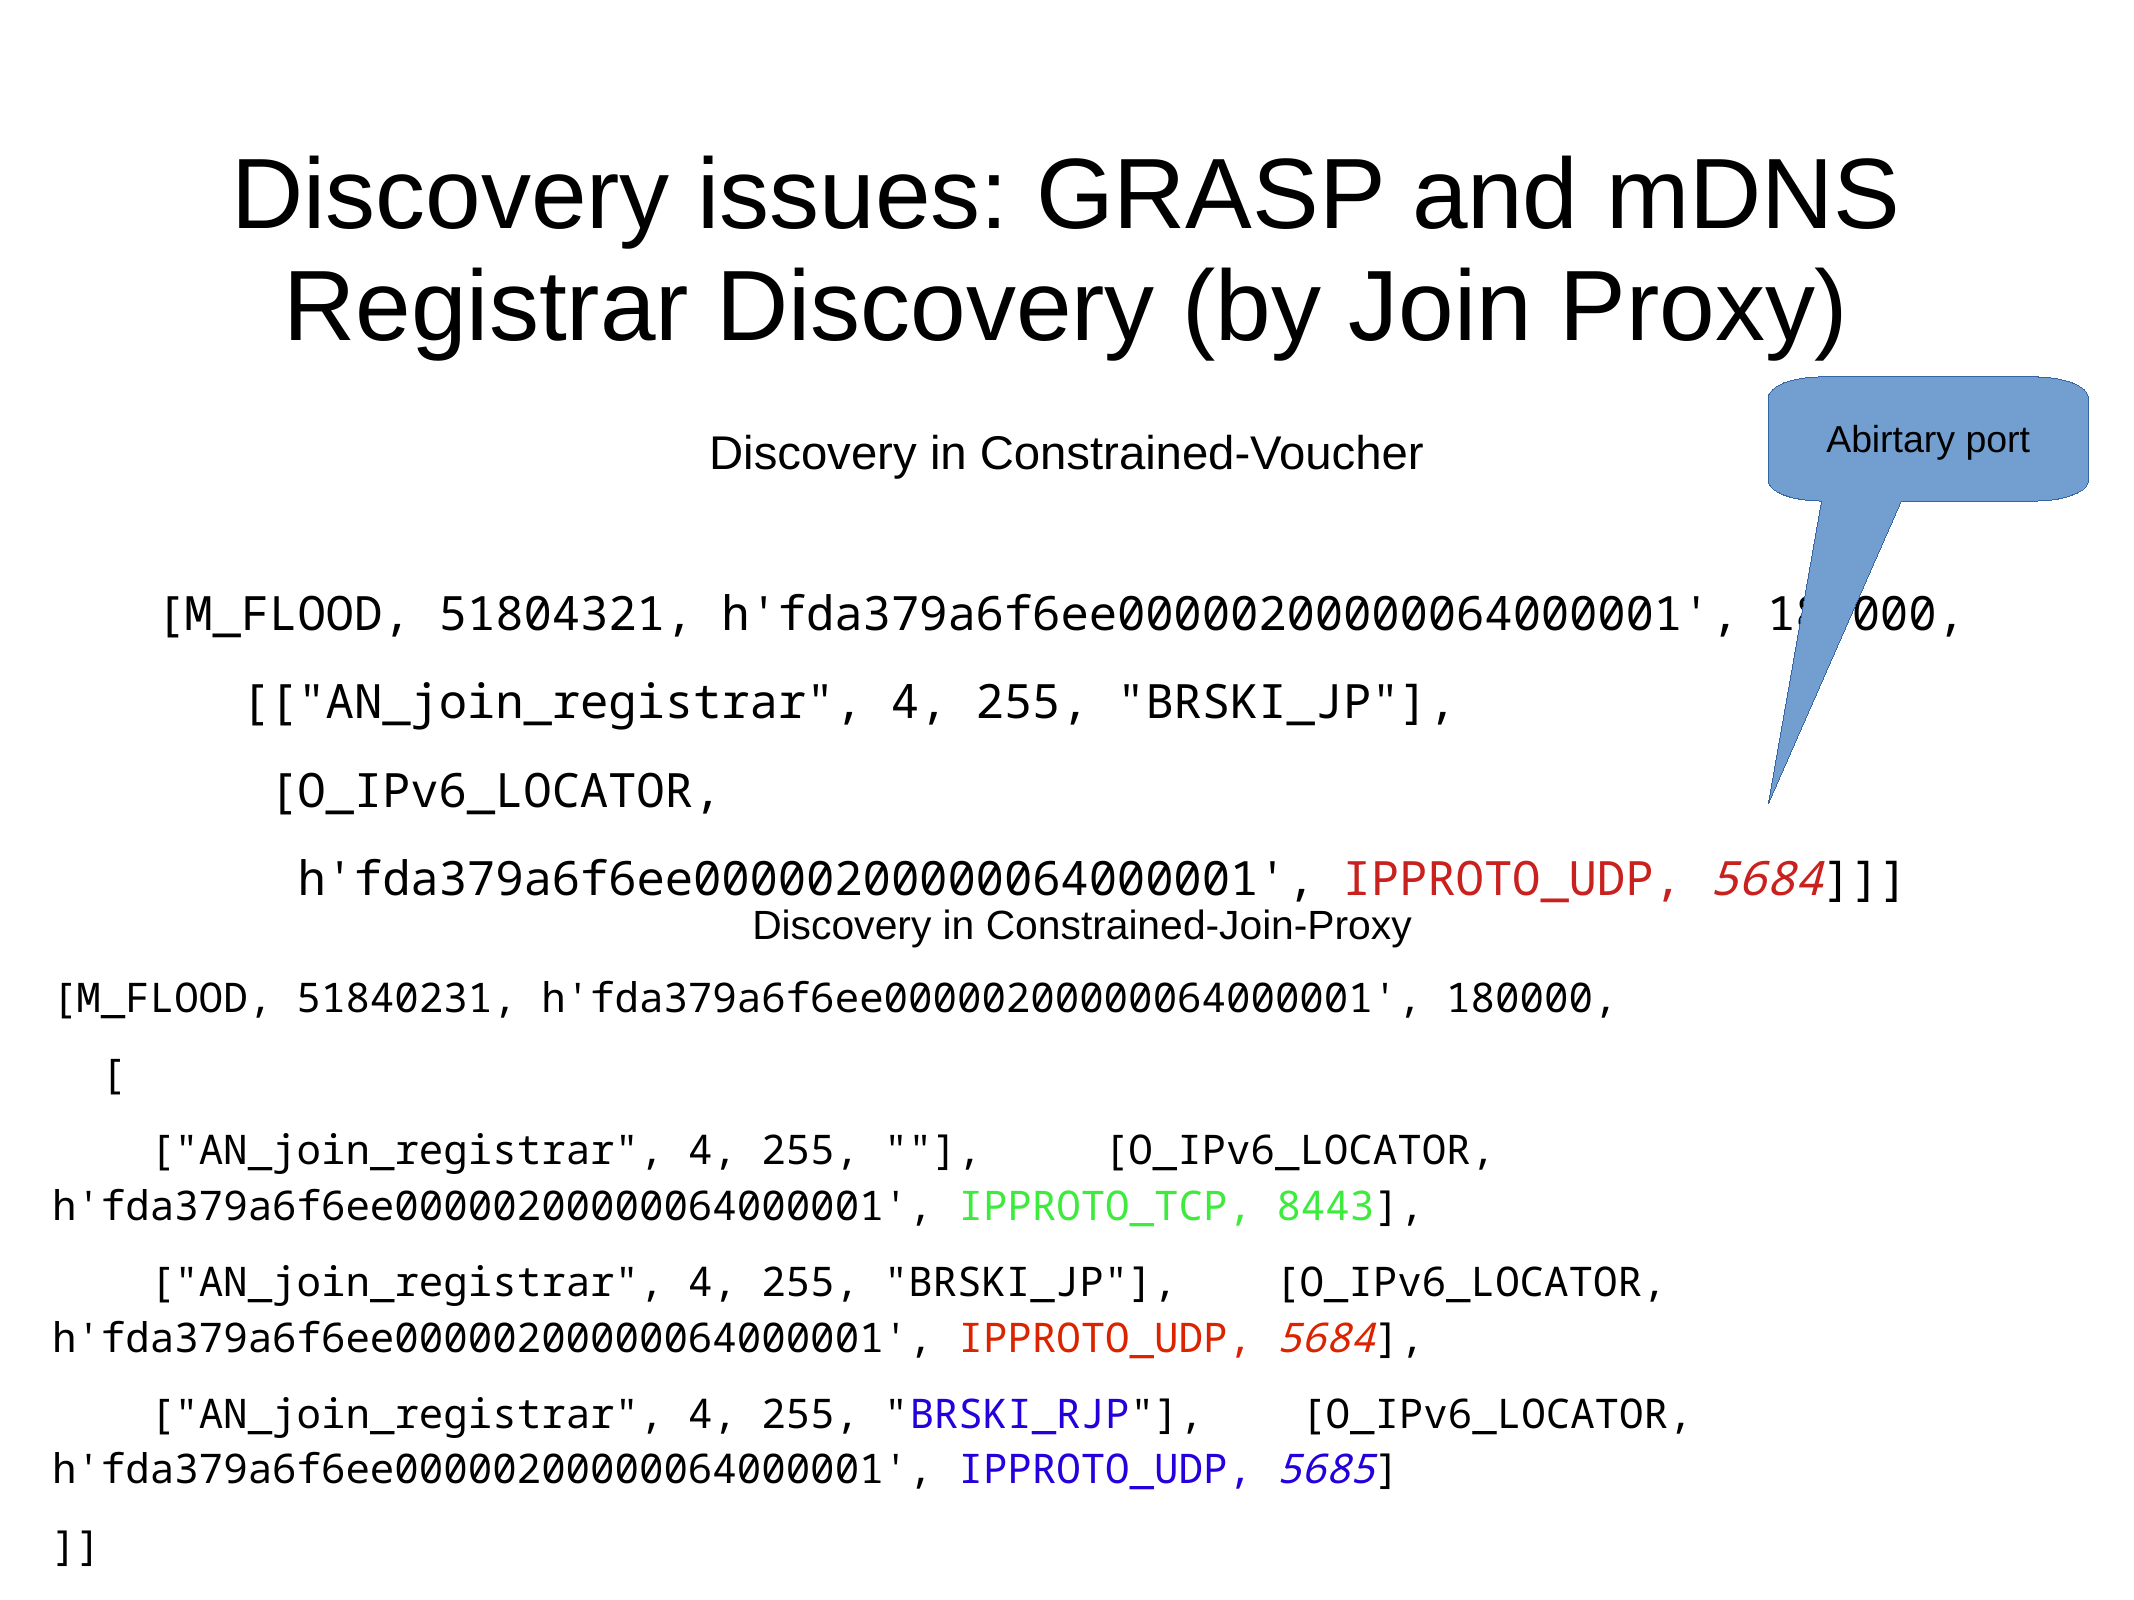

# Discovery issues: GRASP and mDNS Registrar Discovery (by Join Proxy)
Abirtary port
Discovery in Constrained-Voucher
[M_FLOOD, 51804321, h'fda379a6f6ee00000200000064000001', 180000,
 [["AN_join_registrar", 4, 255, "BRSKI_JP"],
 [O_IPv6_LOCATOR,
 h'fda379a6f6ee00000200000064000001', IPPROTO_UDP, 5684]]]
Discovery in Constrained-Join-Proxy
[M_FLOOD, 51840231, h'fda379a6f6ee00000200000064000001', 180000,
 [
 ["AN_join_registrar", 4, 255, ""], [O_IPv6_LOCATOR, h'fda379a6f6ee00000200000064000001', IPPROTO_TCP, 8443],
 ["AN_join_registrar", 4, 255, "BRSKI_JP"], [O_IPv6_LOCATOR, h'fda379a6f6ee00000200000064000001', IPPROTO_UDP, 5684],
 ["AN_join_registrar", 4, 255, "BRSKI_RJP"], [O_IPv6_LOCATOR, h'fda379a6f6ee00000200000064000001', IPPROTO_UDP, 5685]
]]